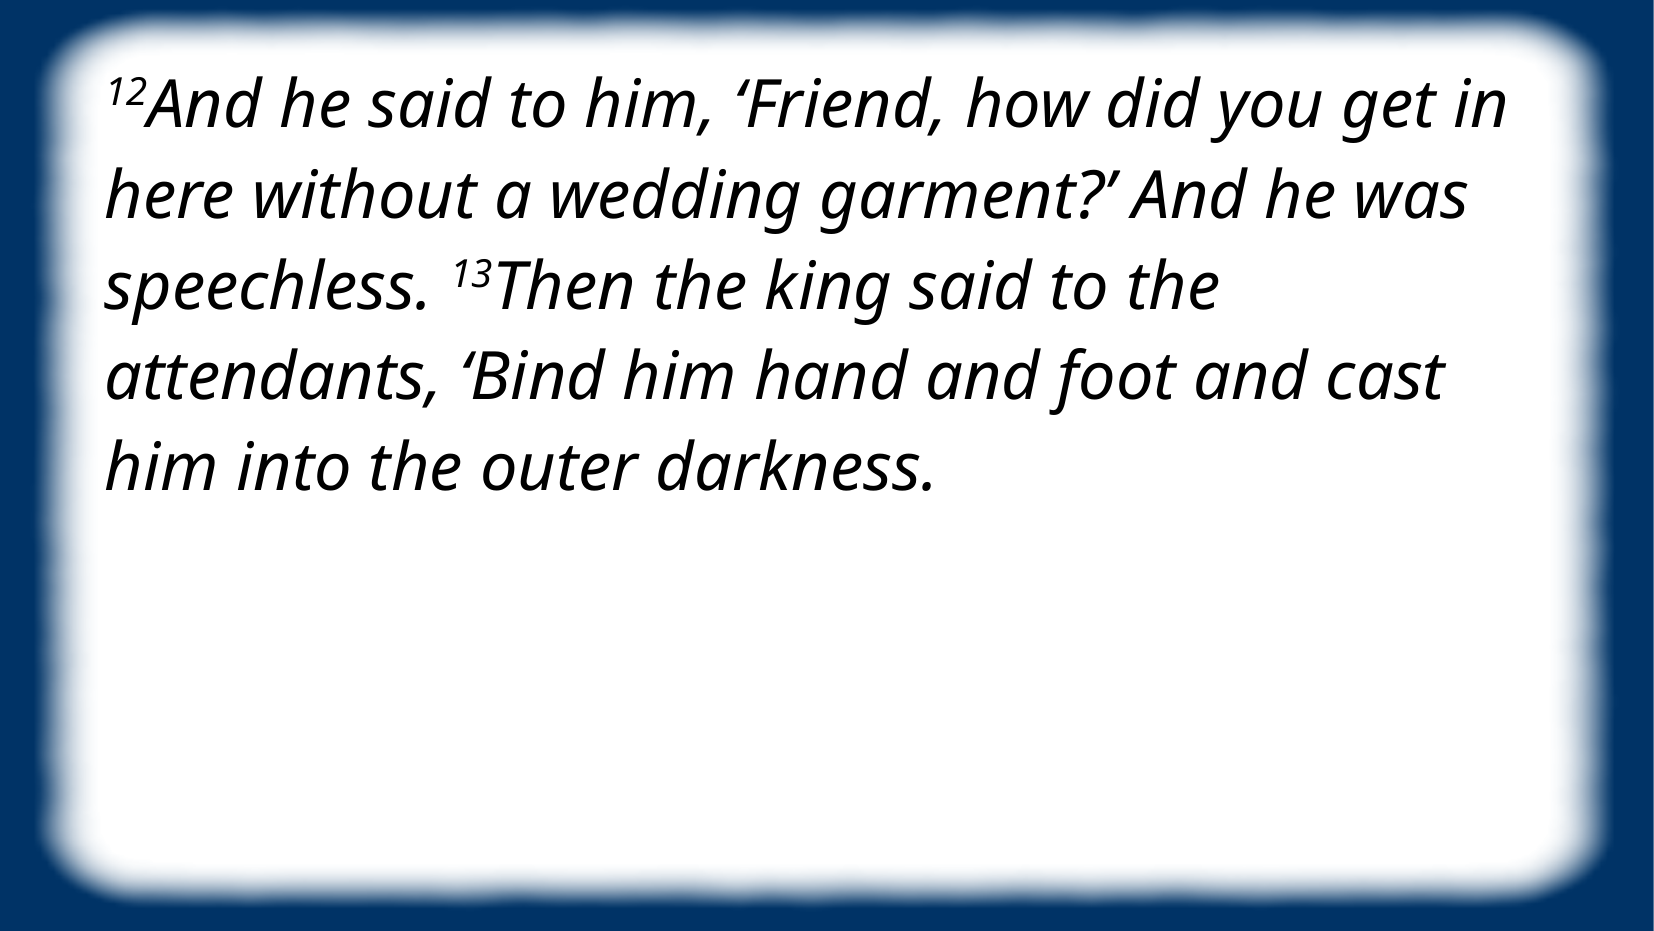

12And he said to him, ‘Friend, how did you get in here without a wedding garment?’ And he was speechless. 13Then the king said to the attendants, ‘Bind him hand and foot and cast him into the outer darkness.